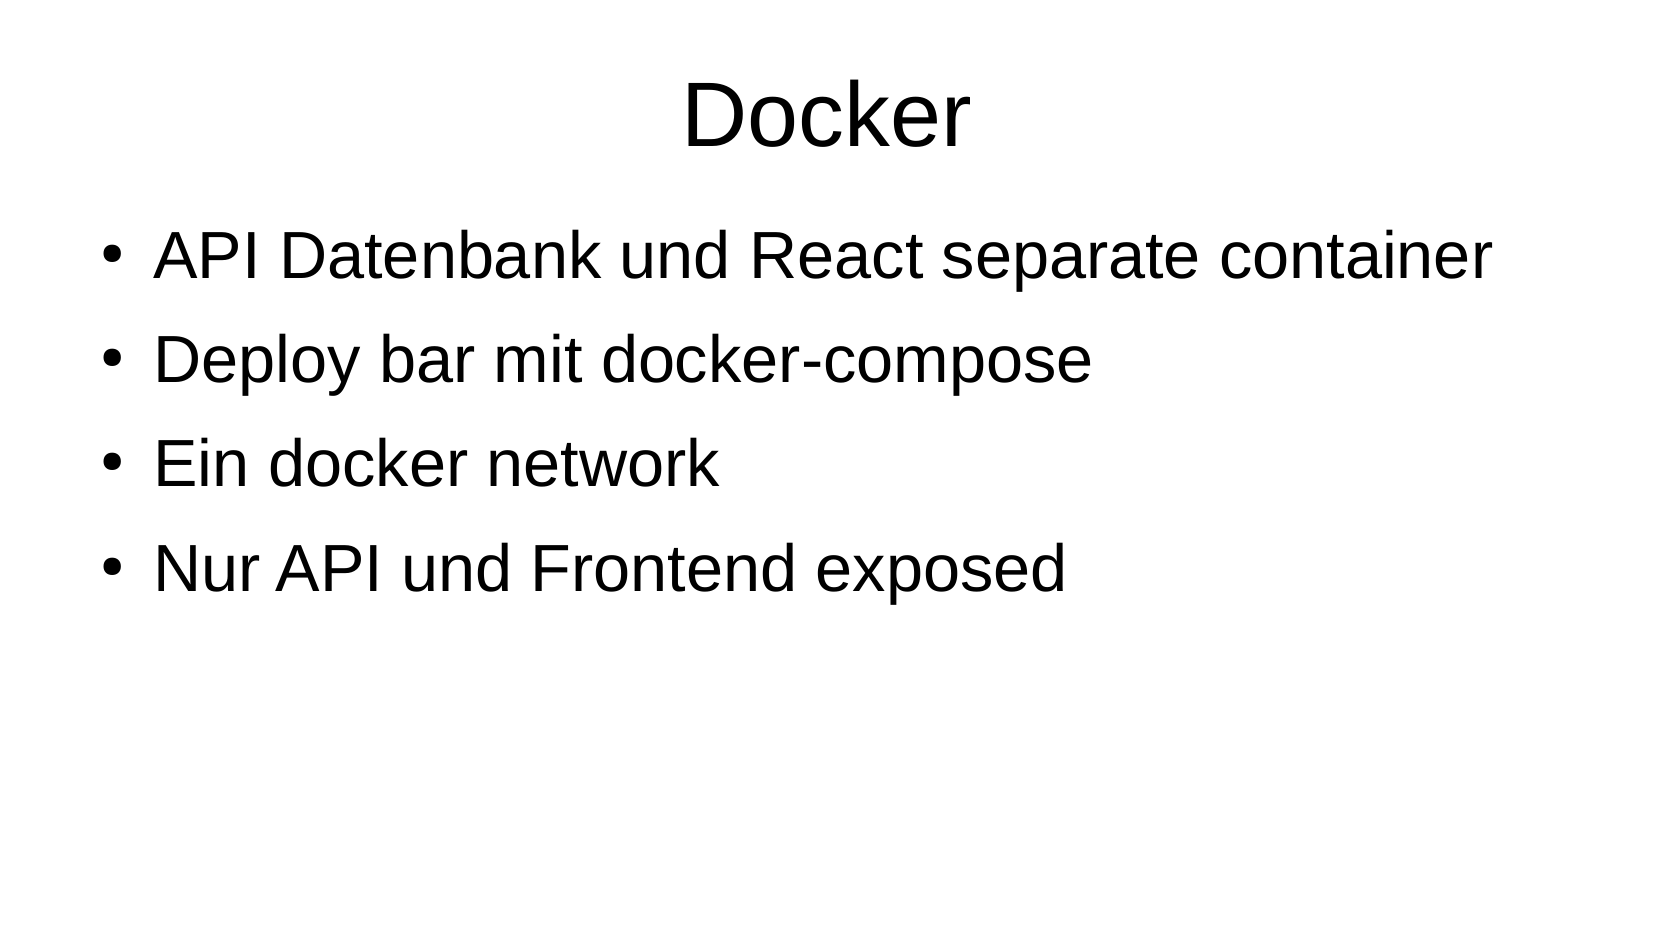

# Docker
API Datenbank und React separate container
Deploy bar mit docker-compose
Ein docker network
Nur API und Frontend exposed